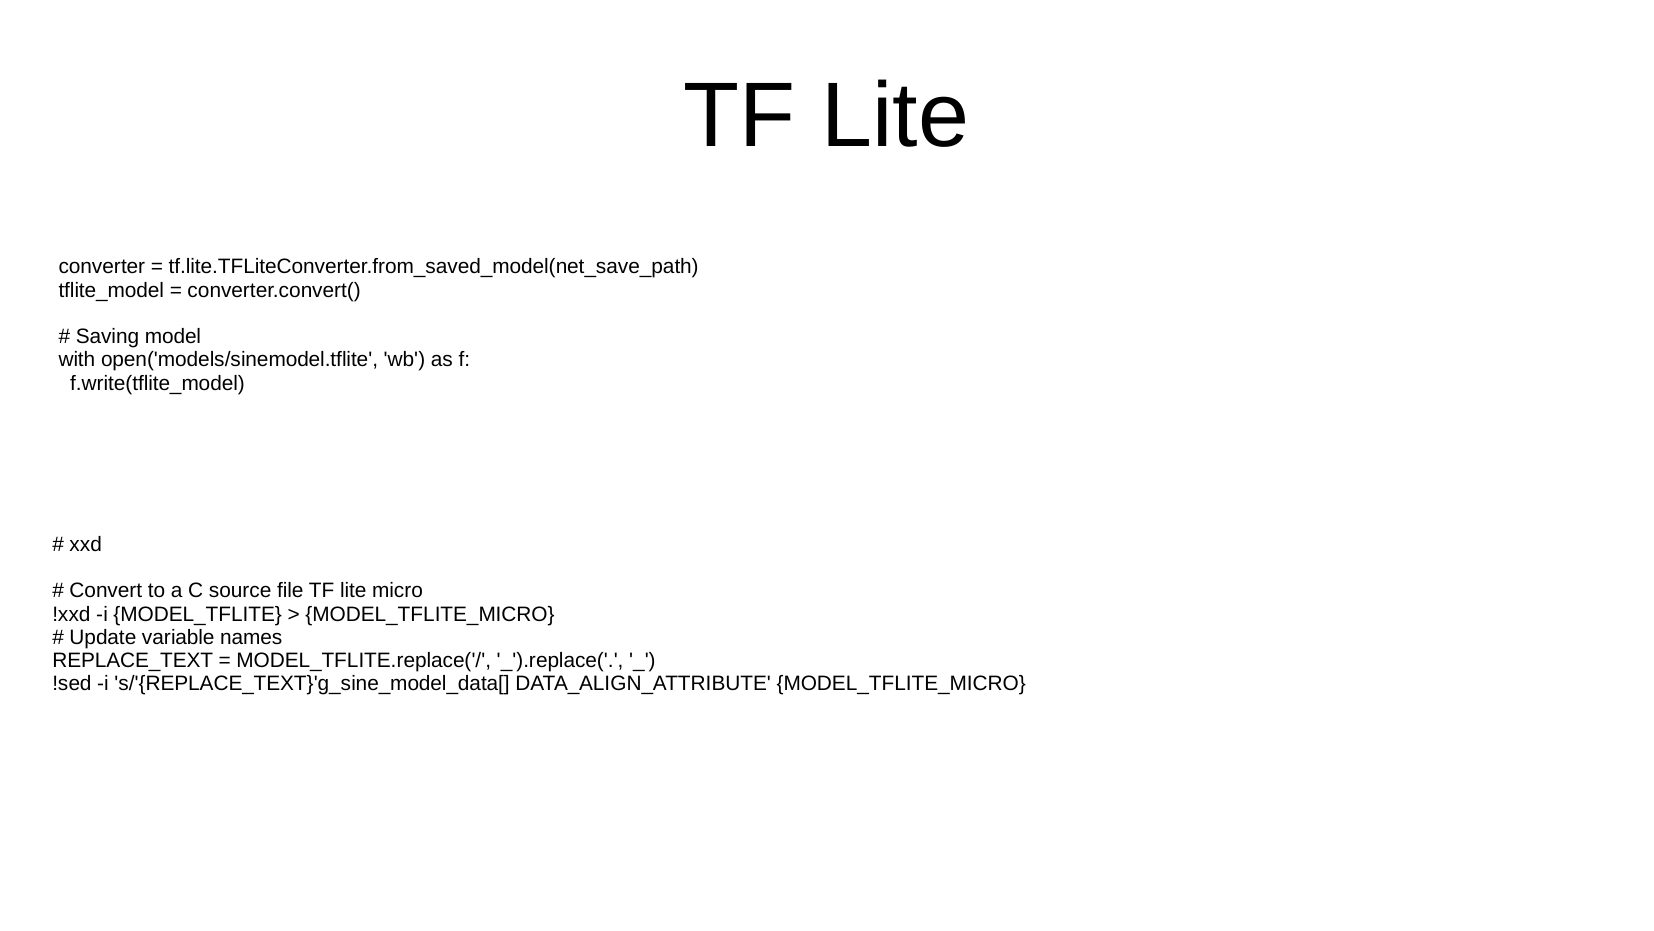

# TF Lite
converter = tf.lite.TFLiteConverter.from_saved_model(net_save_path)
tflite_model = converter.convert()
# Saving model
with open('models/sinemodel.tflite', 'wb') as f:
 f.write(tflite_model)
# xxd
# Convert to a C source file TF lite micro
!xxd -i {MODEL_TFLITE} > {MODEL_TFLITE_MICRO}
# Update variable names
REPLACE_TEXT = MODEL_TFLITE.replace('/', '_').replace('.', '_')
!sed -i 's/'{REPLACE_TEXT}'g_sine_model_data[] DATA_ALIGN_ATTRIBUTE' {MODEL_TFLITE_MICRO}